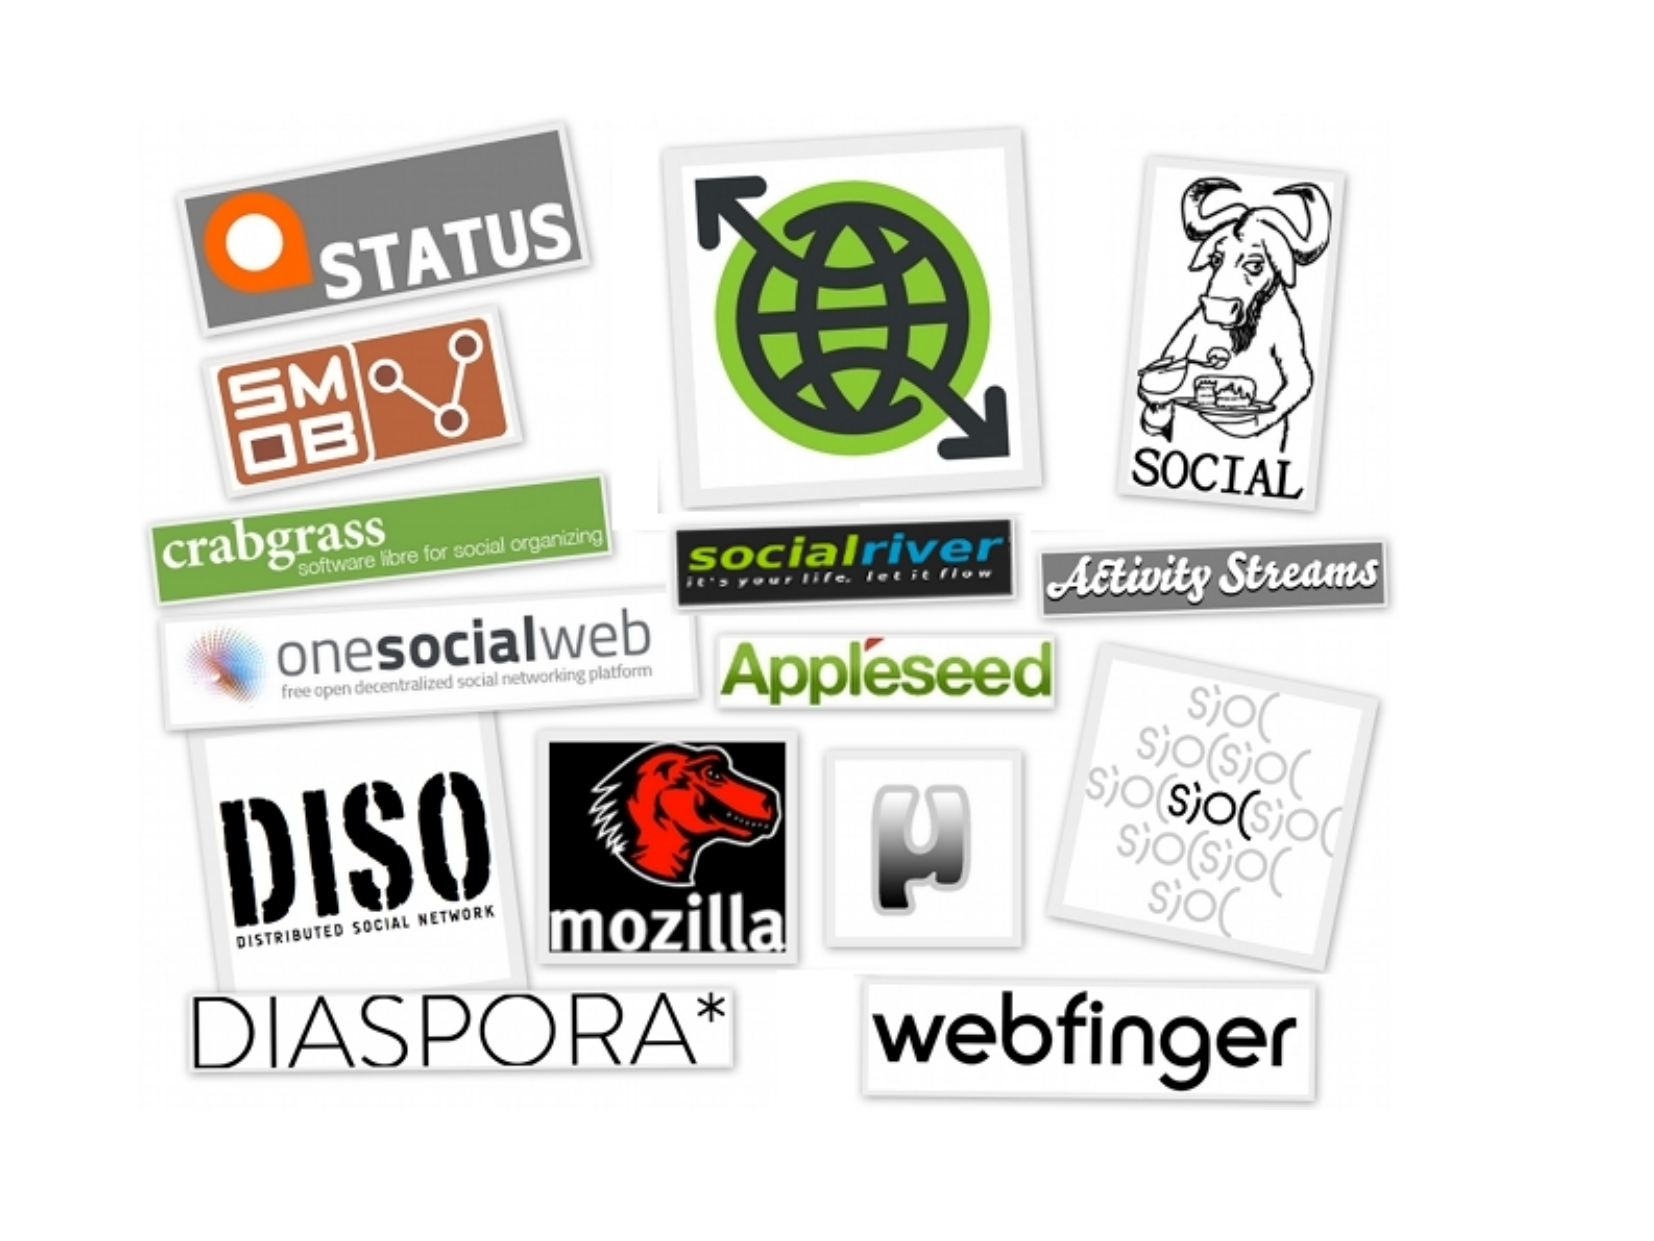

# با تشکر از وقت‌شما “Thank you for your time”